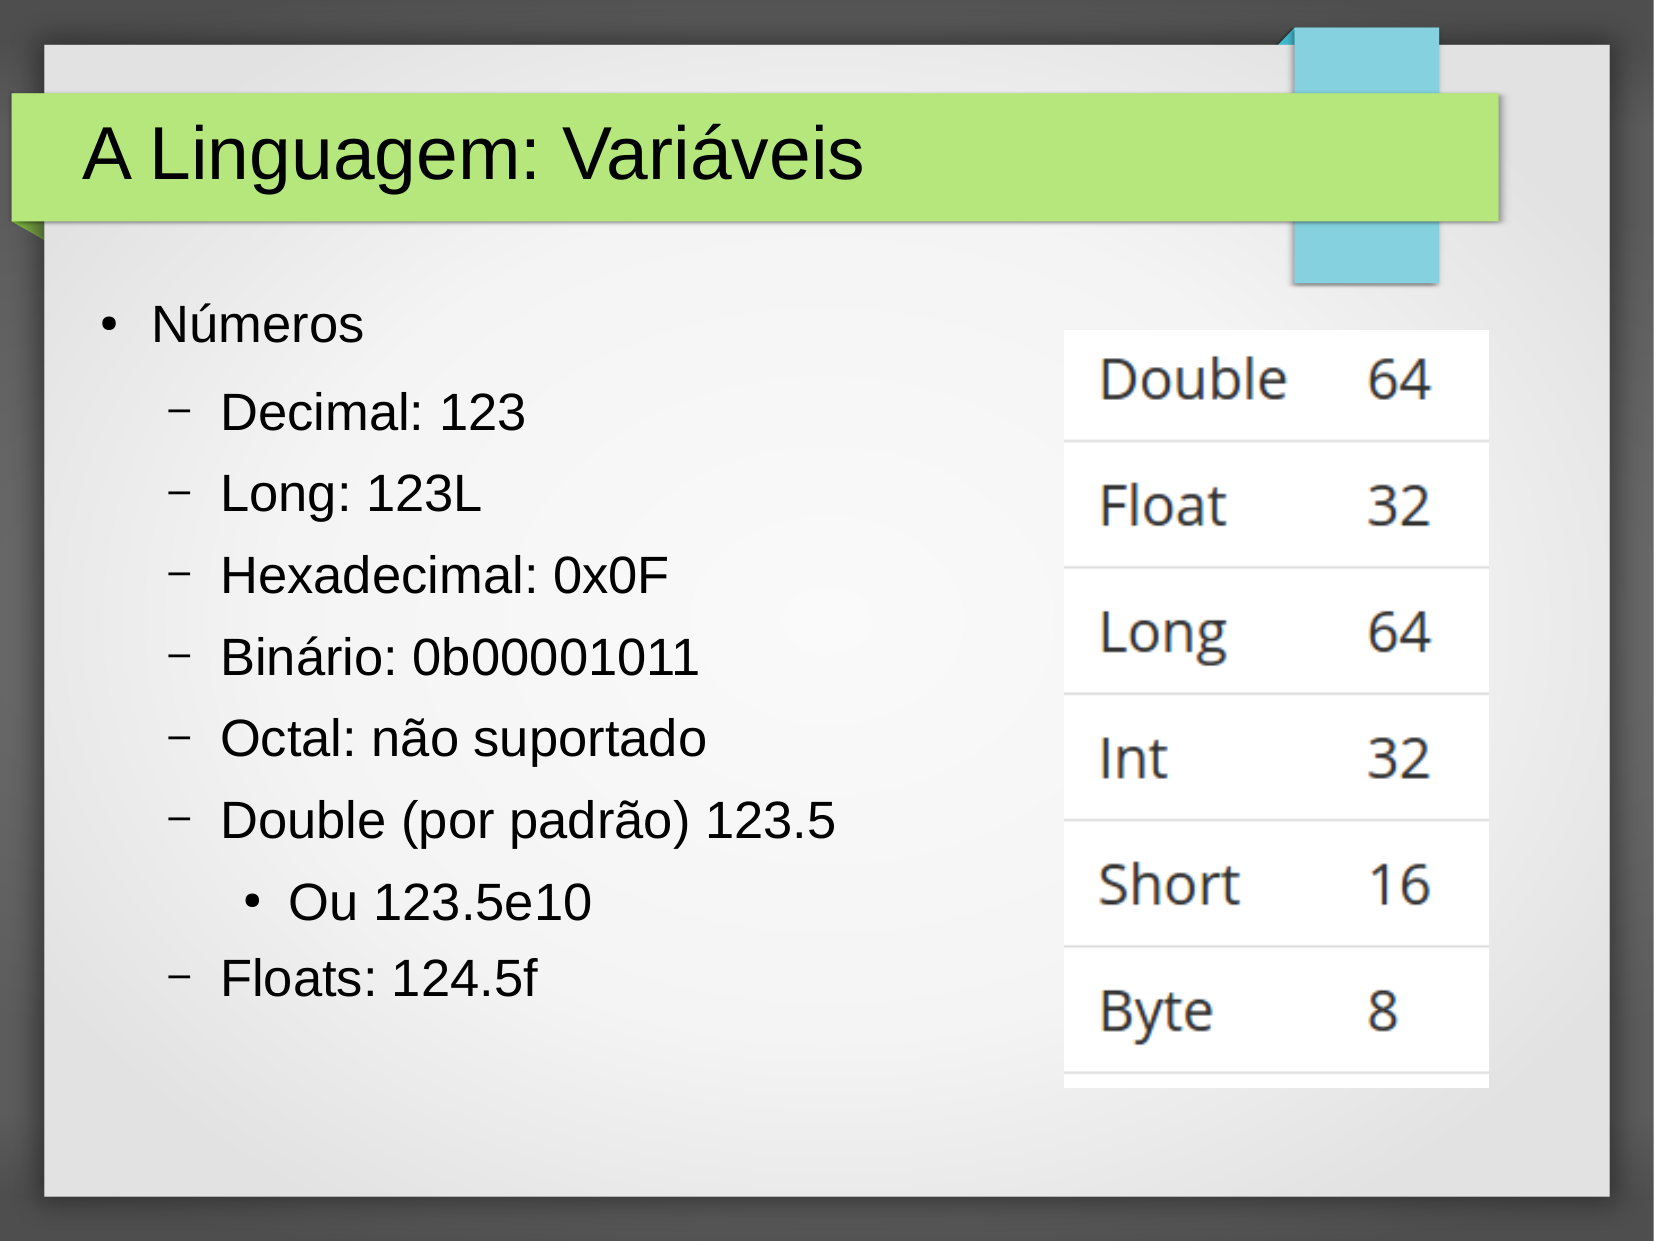

# A Linguagem: Variáveis
Números
Decimal: 123
Long: 123L
Hexadecimal: 0x0F
Binário: 0b00001011
Octal: não suportado
Double (por padrão) 123.5
Ou 123.5e10
Floats: 124.5f